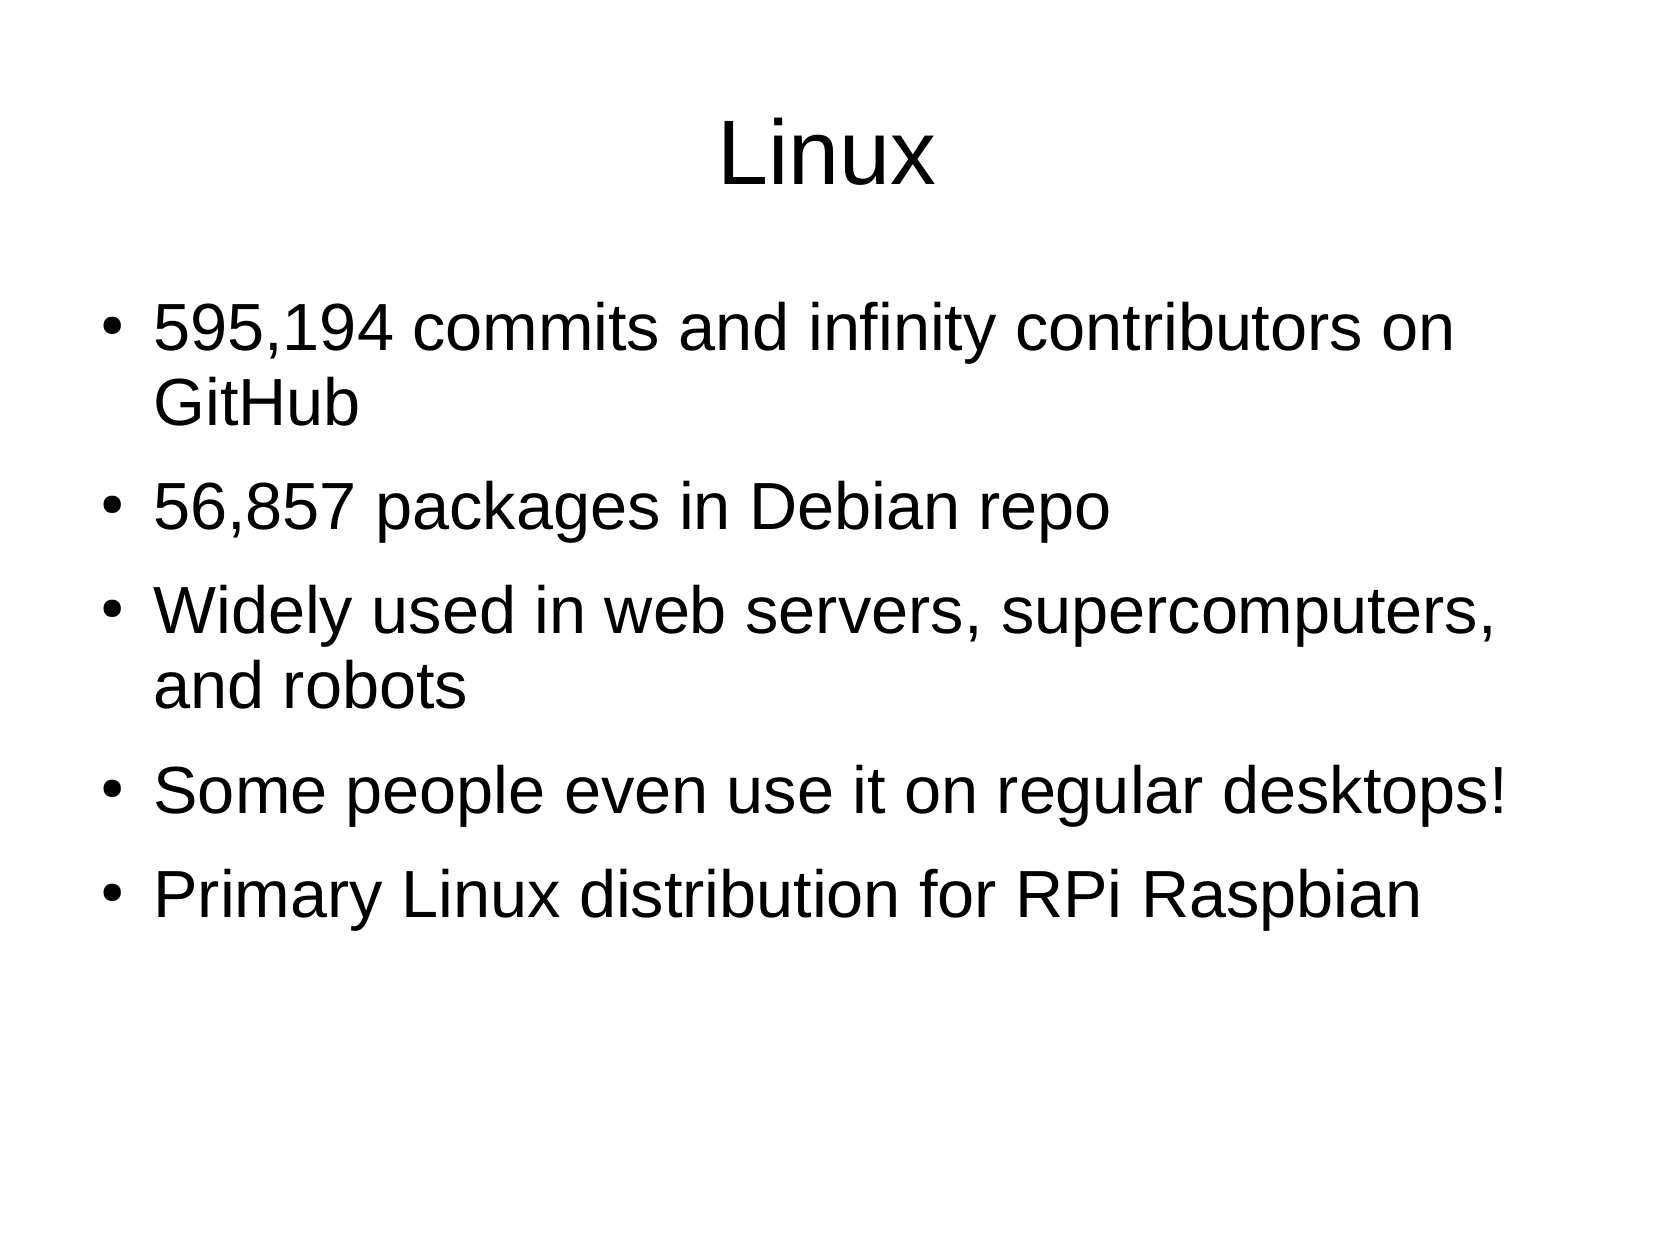

# Linux
595,194 commits and infinity contributors on GitHub
56,857 packages in Debian repo
Widely used in web servers, supercomputers, and robots
Some people even use it on regular desktops!
Primary Linux distribution for RPi Raspbian